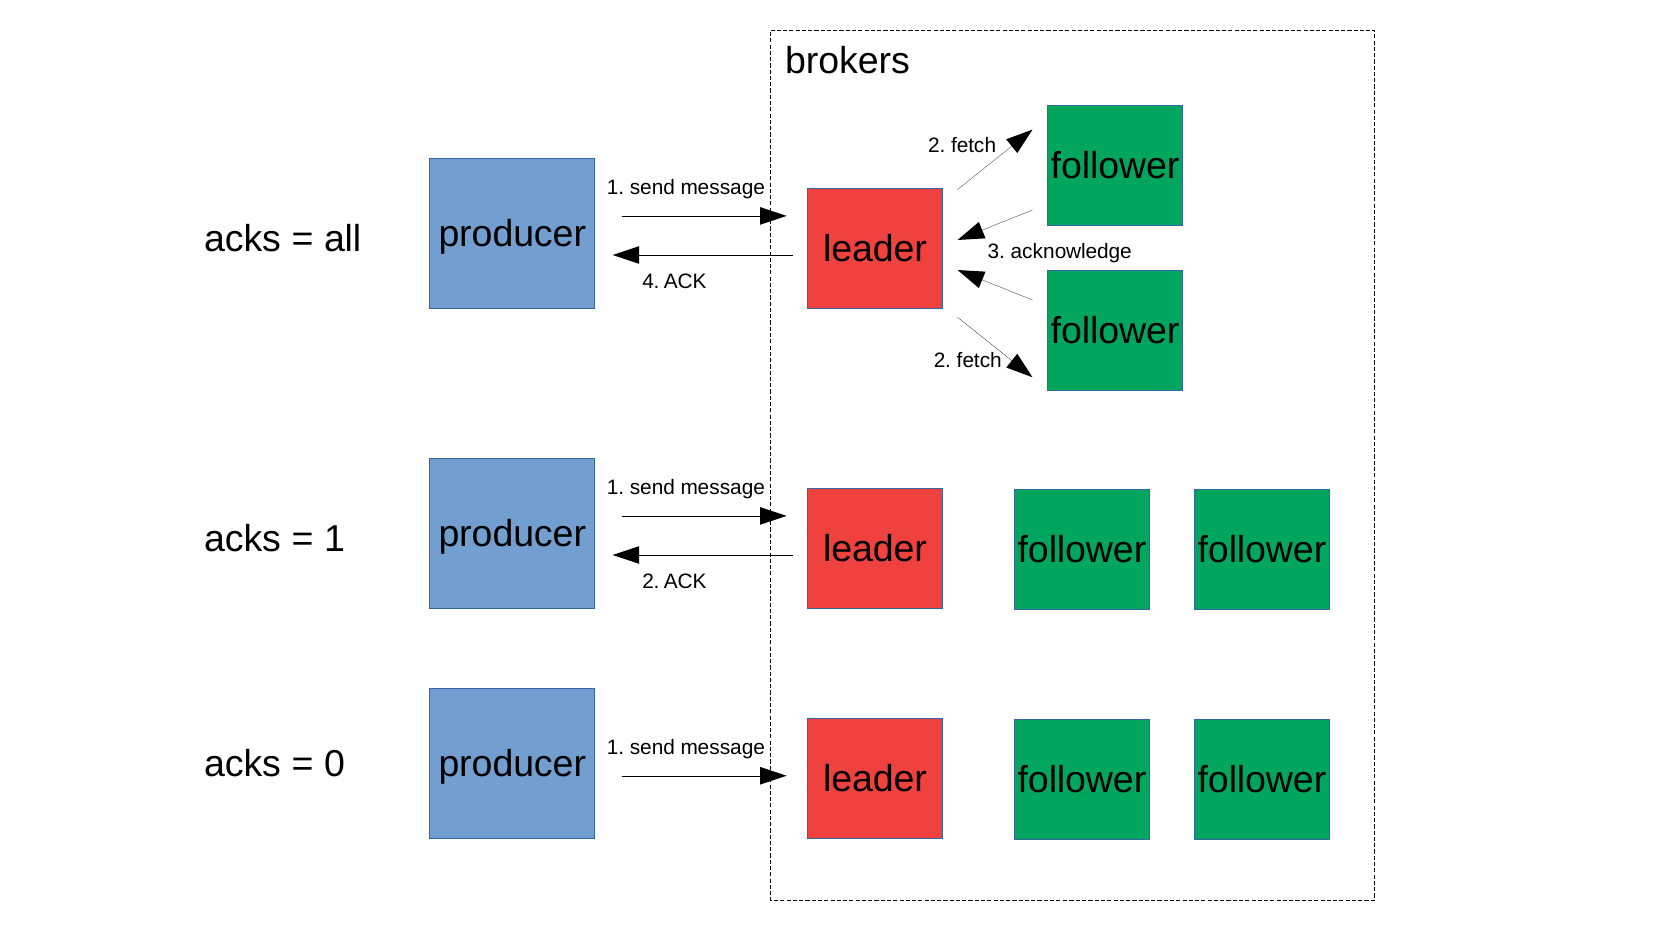

brokers
follower
2. fetch
producer
1. send message
leader
acks = all
3. acknowledge
4. ACK
follower
2. fetch
producer
1. send message
leader
follower
follower
acks = 1
2. ACK
producer
leader
follower
follower
1. send message
acks = 0